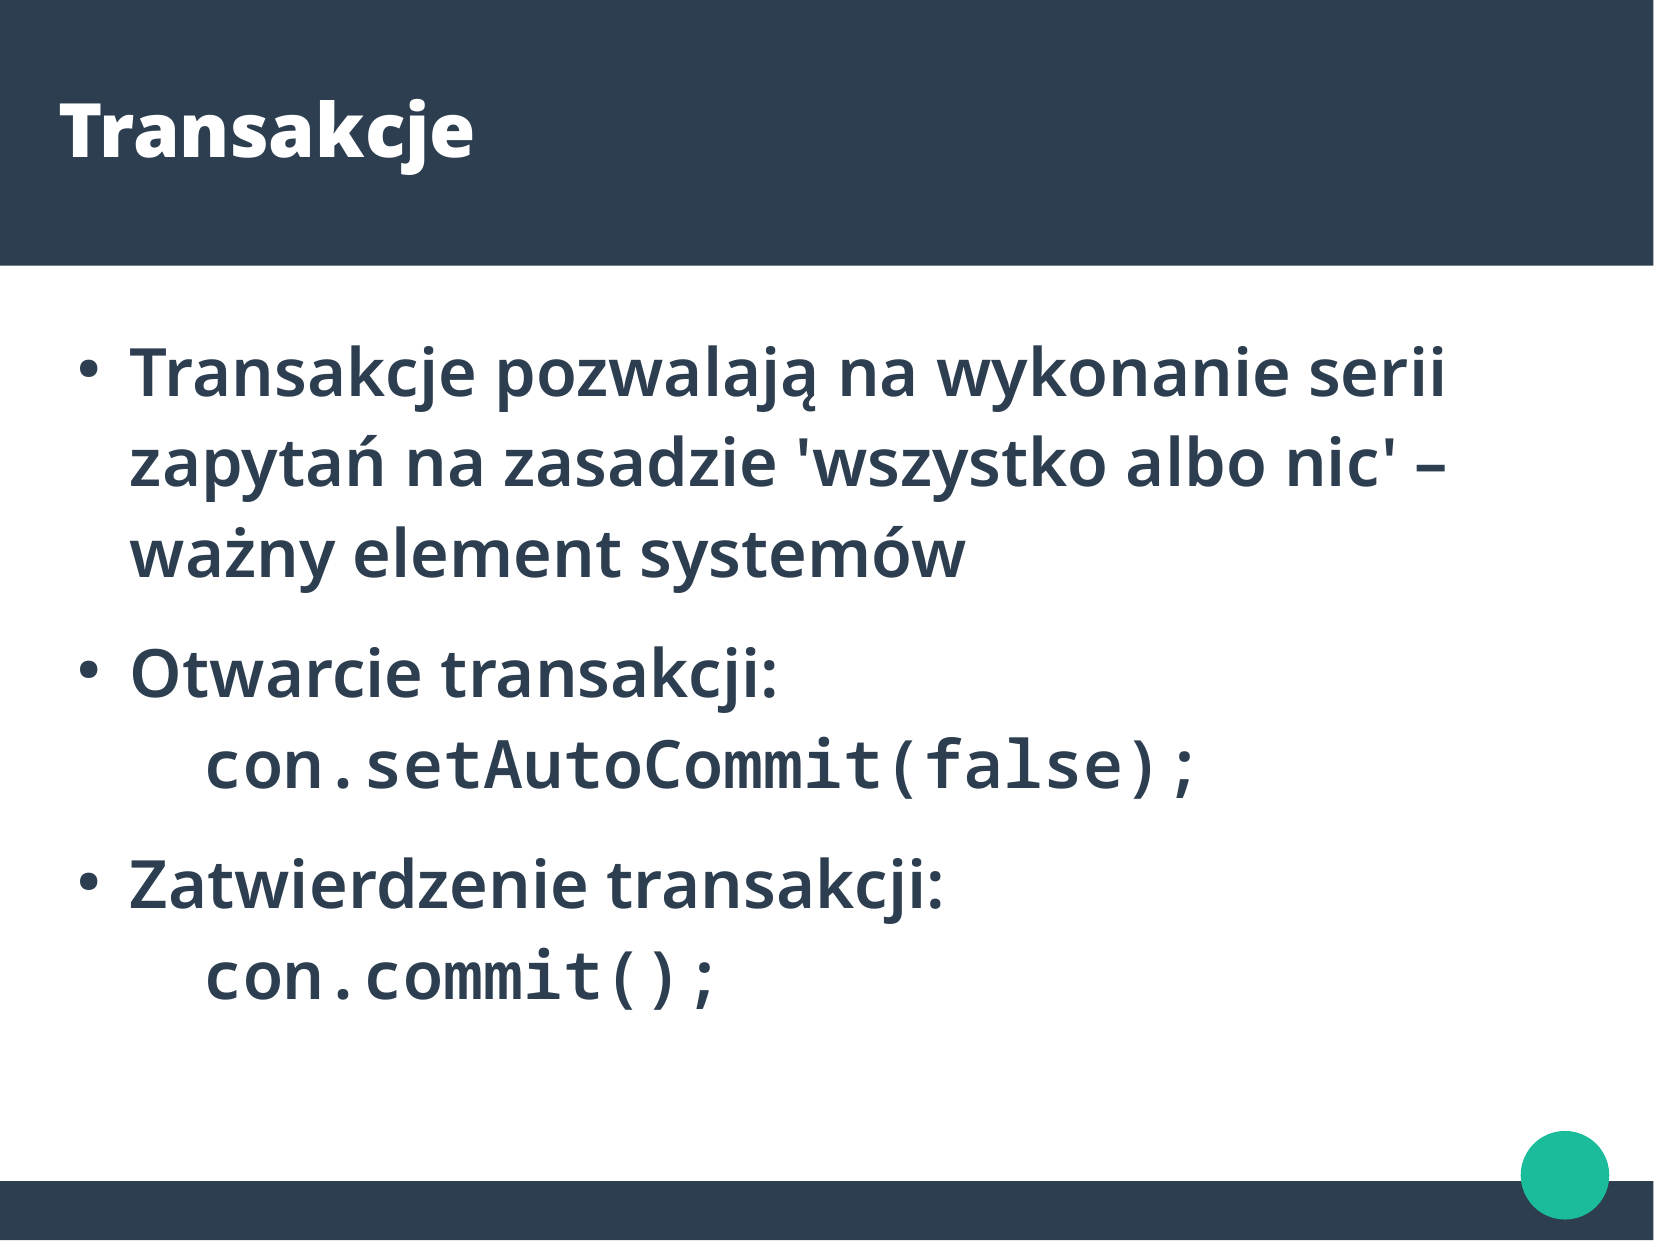

# Transakcje
Transakcje pozwalają na wykonanie serii zapytań na zasadzie 'wszystko albo nic' – ważny element systemów
Otwarcie transakcji:
	con.setAutoCommit(false);
Zatwierdzenie transakcji:
	con.commit();